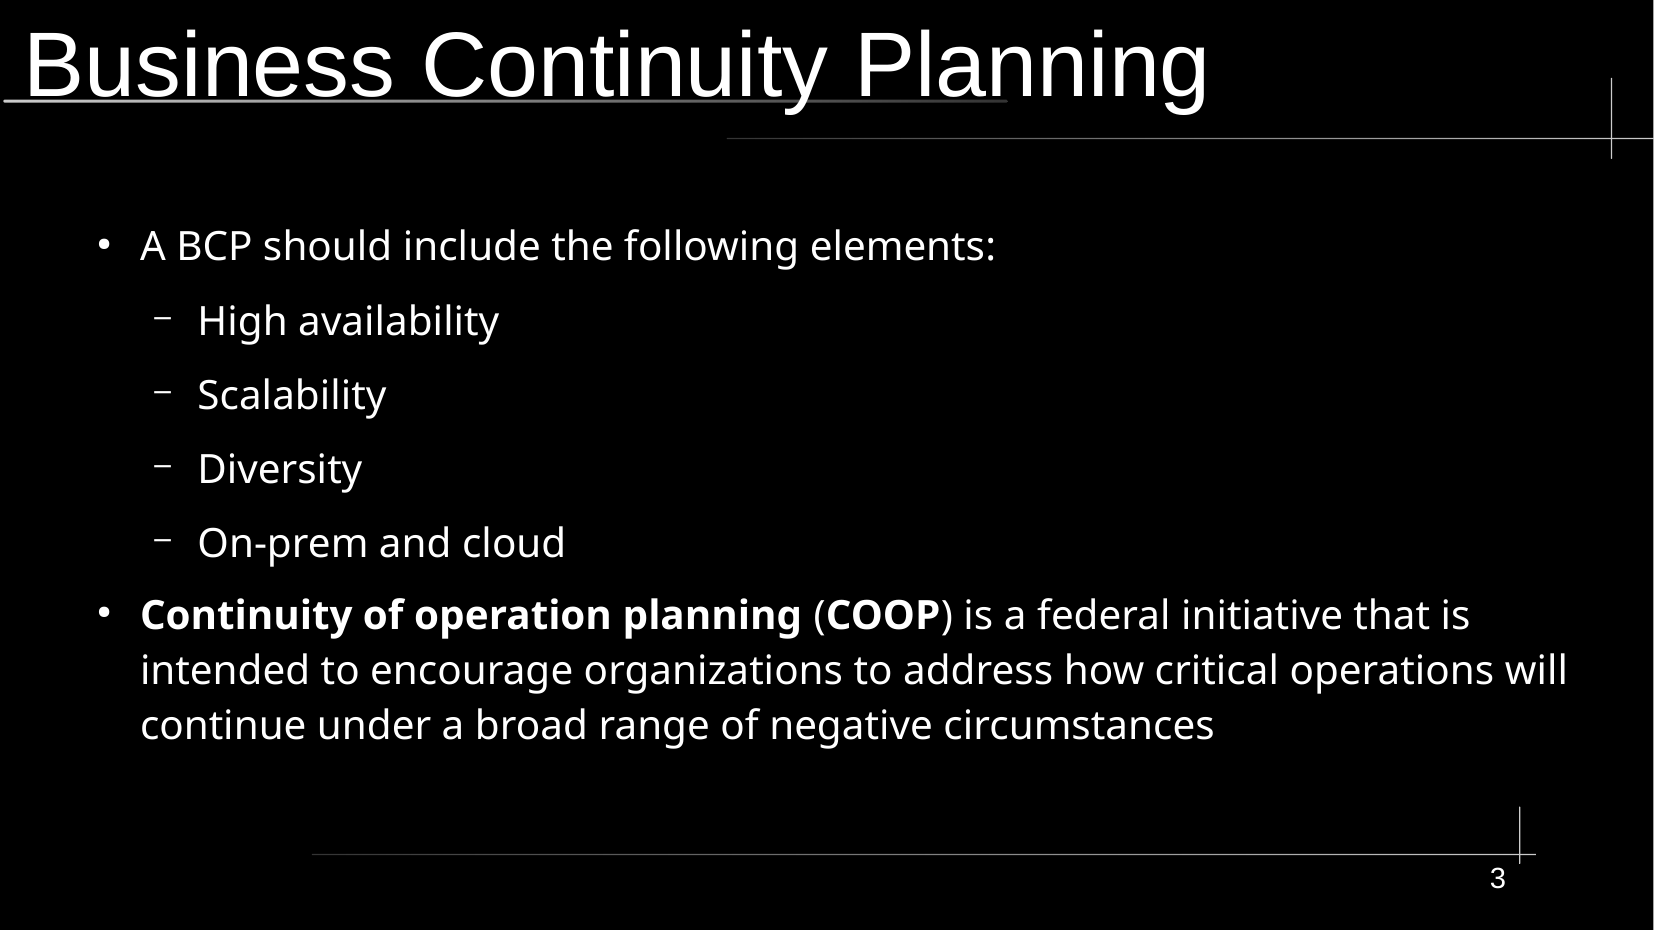

# Business Continuity Planning
A BCP should include the following elements:
High availability
Scalability
Diversity
On-prem and cloud
Continuity of operation planning (COOP) is a federal initiative that is intended to encourage organizations to address how critical operations will continue under a broad range of negative circumstances
3